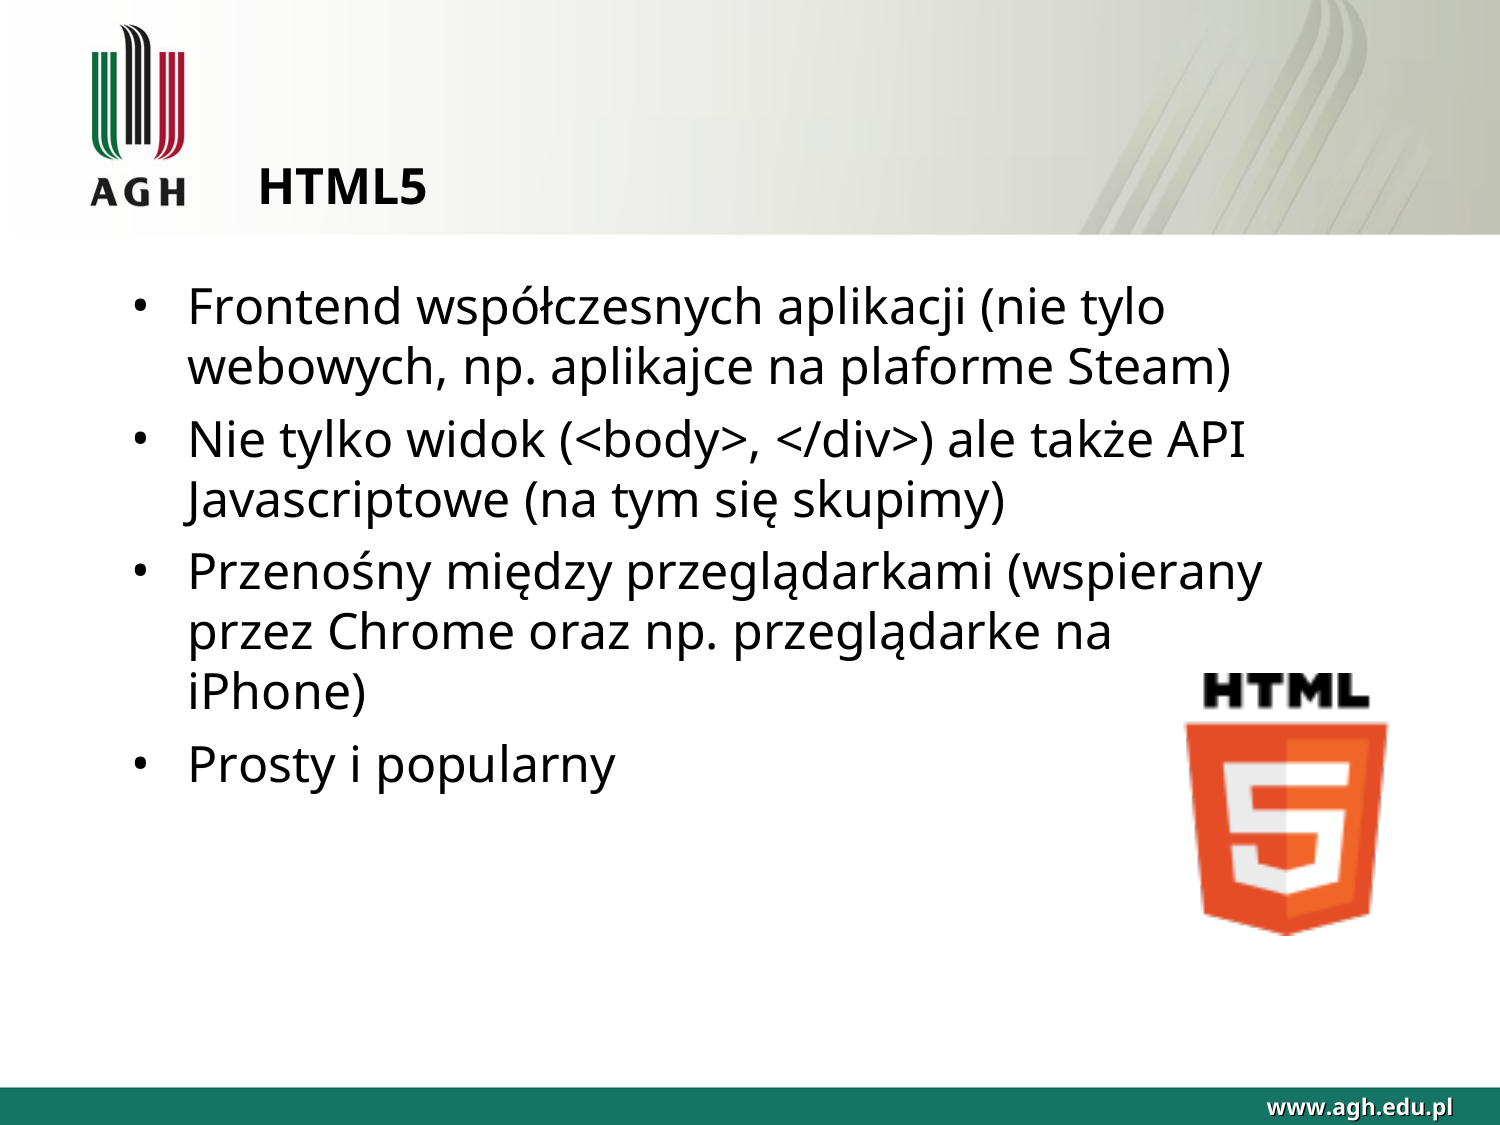

# HTML5
Frontend współczesnych aplikacji (nie tylo webowych, np. aplikajce na plaforme Steam)
Nie tylko widok (<body>, </div>) ale także API Javascriptowe (na tym się skupimy)
Przenośny między przeglądarkami (wspierany przez Chrome oraz np. przeglądarke na iPhone)
Prosty i popularny
www.agh.edu.pl